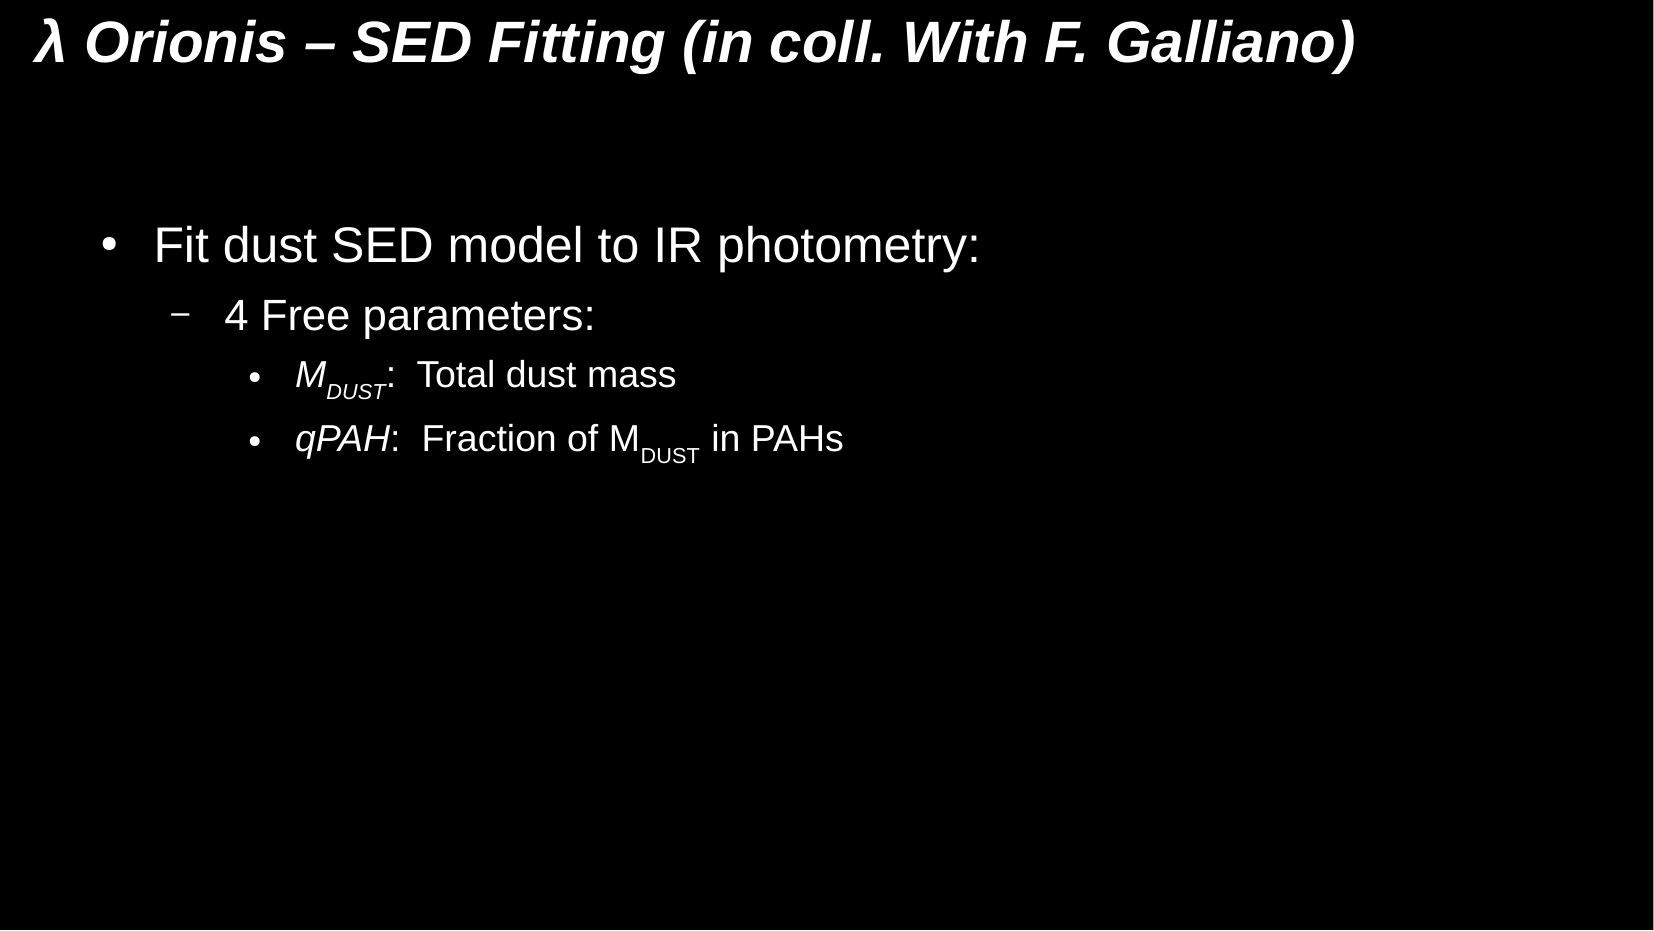

λ Orionis – SED Fitting (in coll. With F. Galliano)
# Fit dust SED model to IR photometry:
4 Free parameters:
MDUST: Total dust mass
qPAH: Fraction of MDUST in PAHs